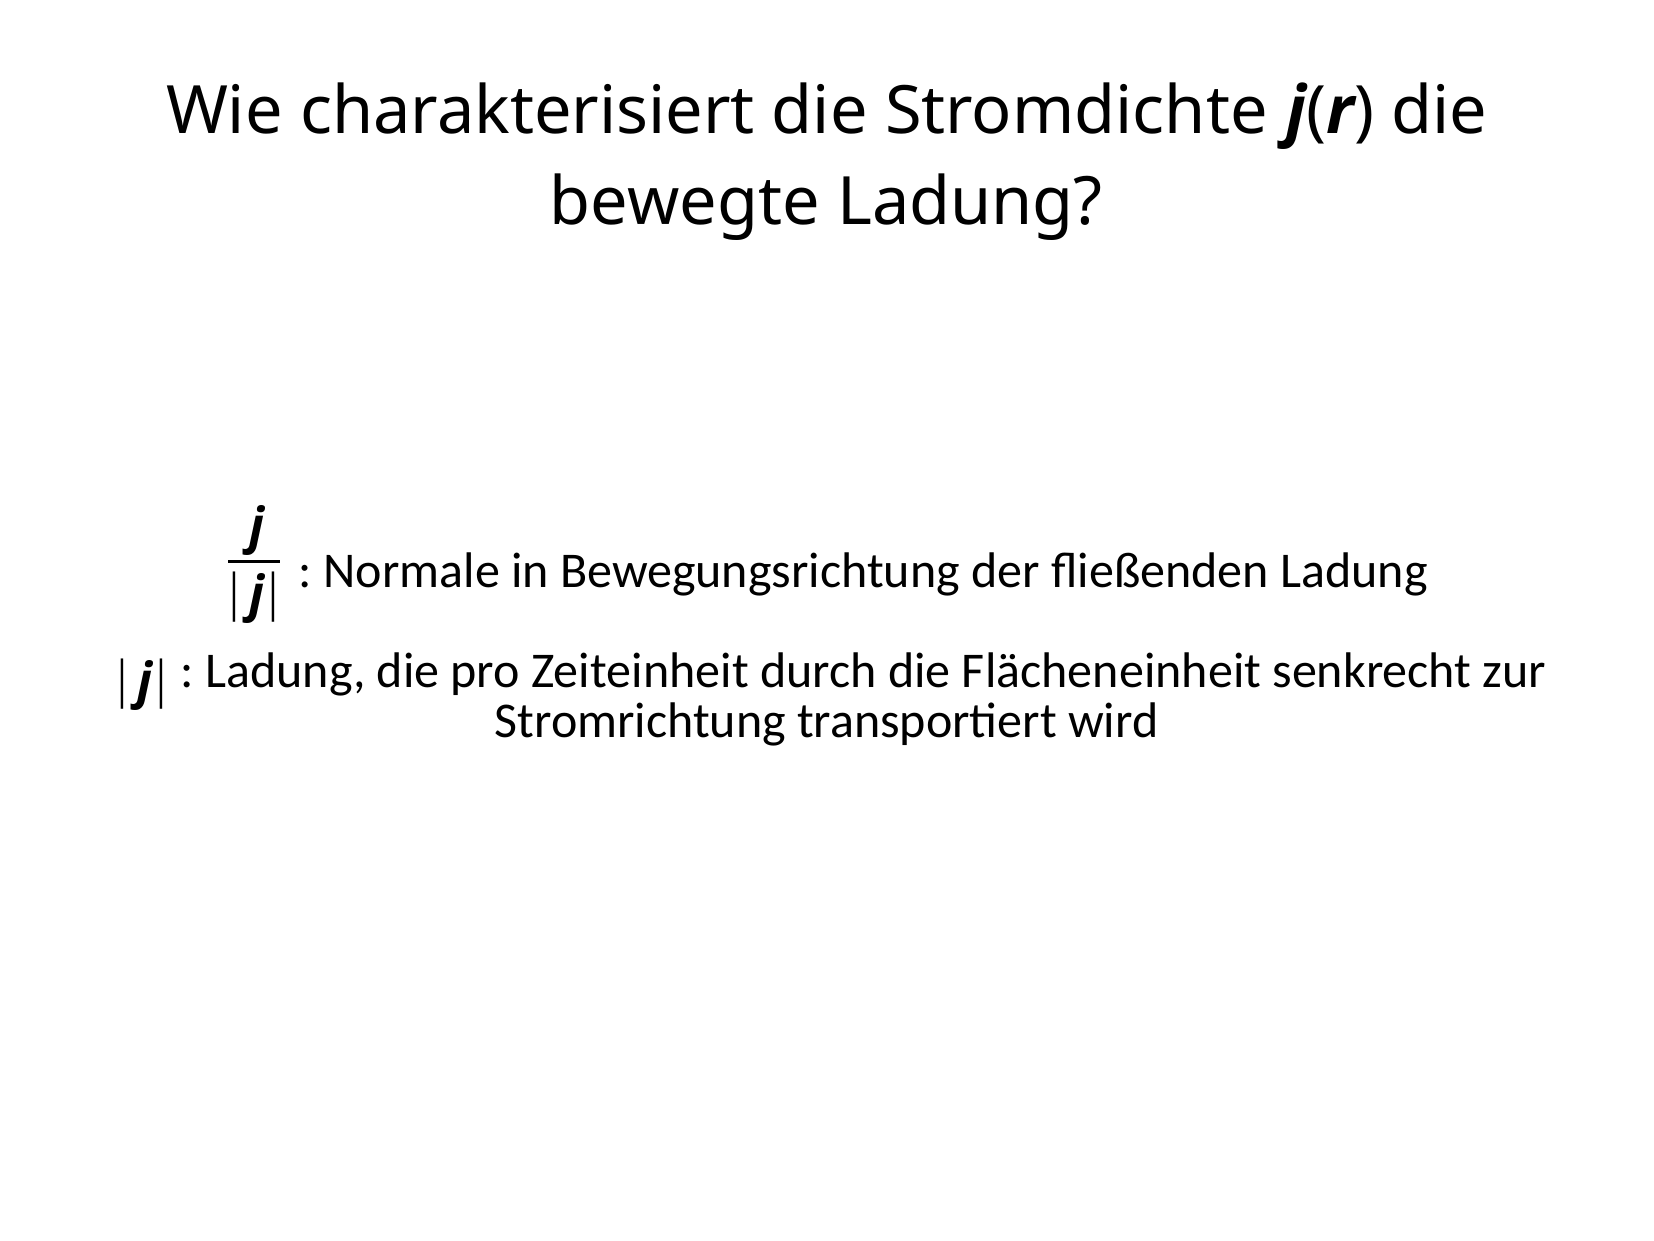

# Wie charakterisiert die Stromdichte j(r) die bewegte Ladung?
	: Normale in Bewegungsrichtung der fließenden Ladung
	: Ladung, die pro Zeiteinheit durch die Flächeneinheit senkrecht zur Stromrichtung transportiert wird